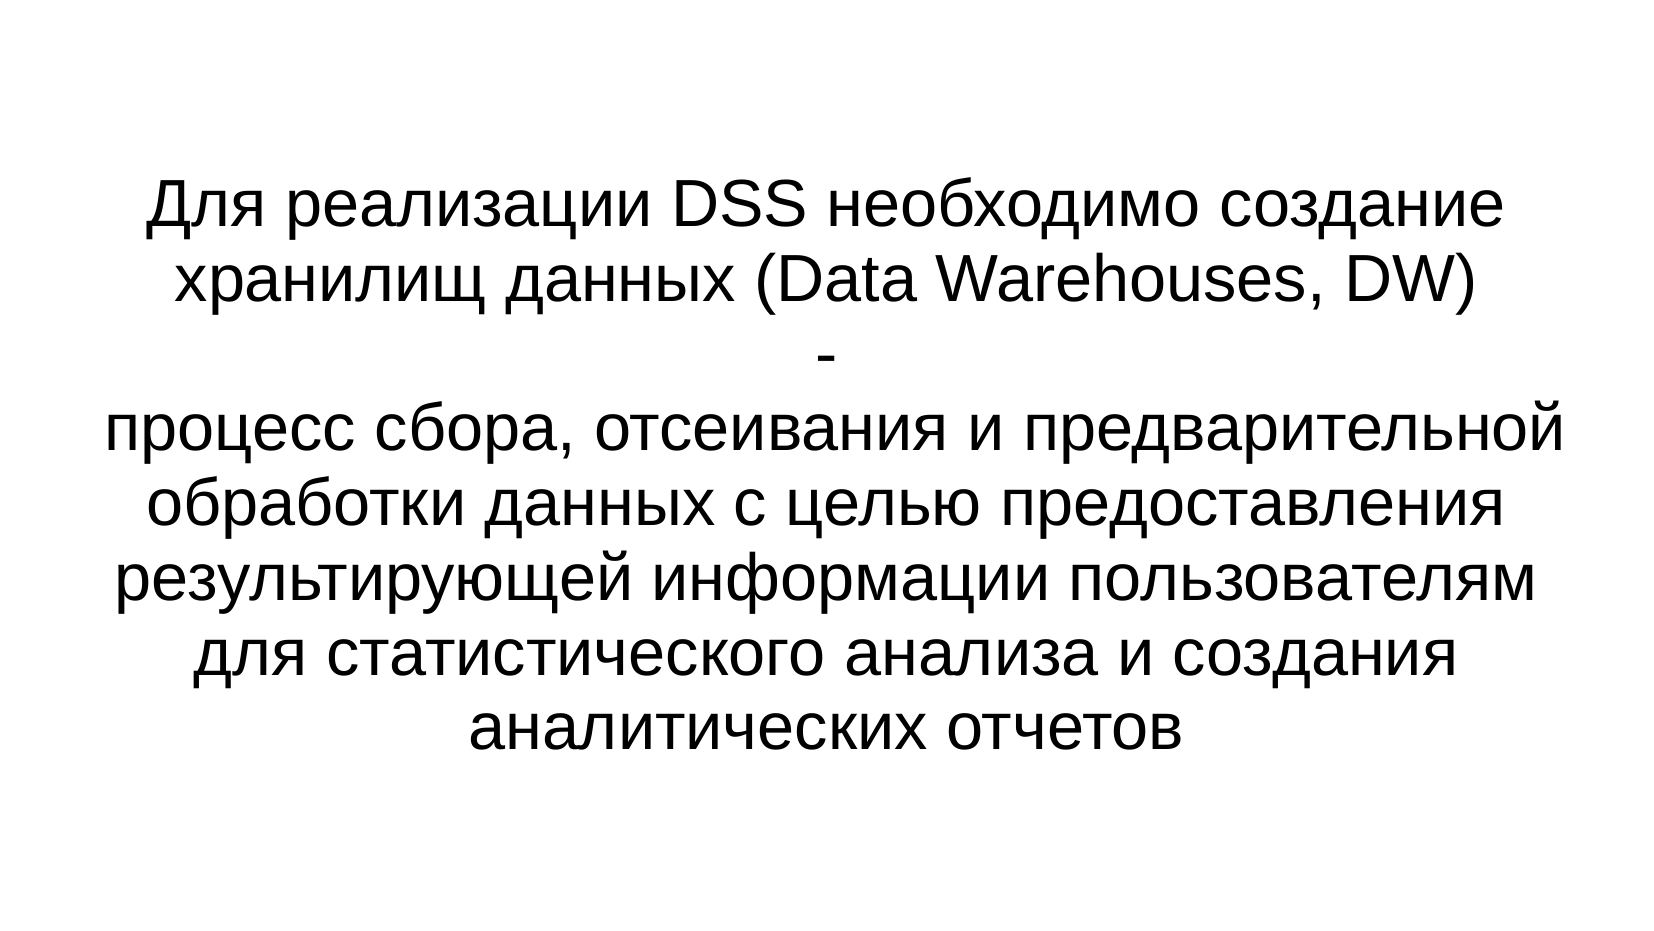

# Для реализации DSS необходимо создание хранилищ данных (Data Warehouses, DW)
-
 процесс сбора, отсеивания и предварительной обработки данных с целью предоставления результирующей информации пользователям для статистического анализа и создания аналитических отчетов